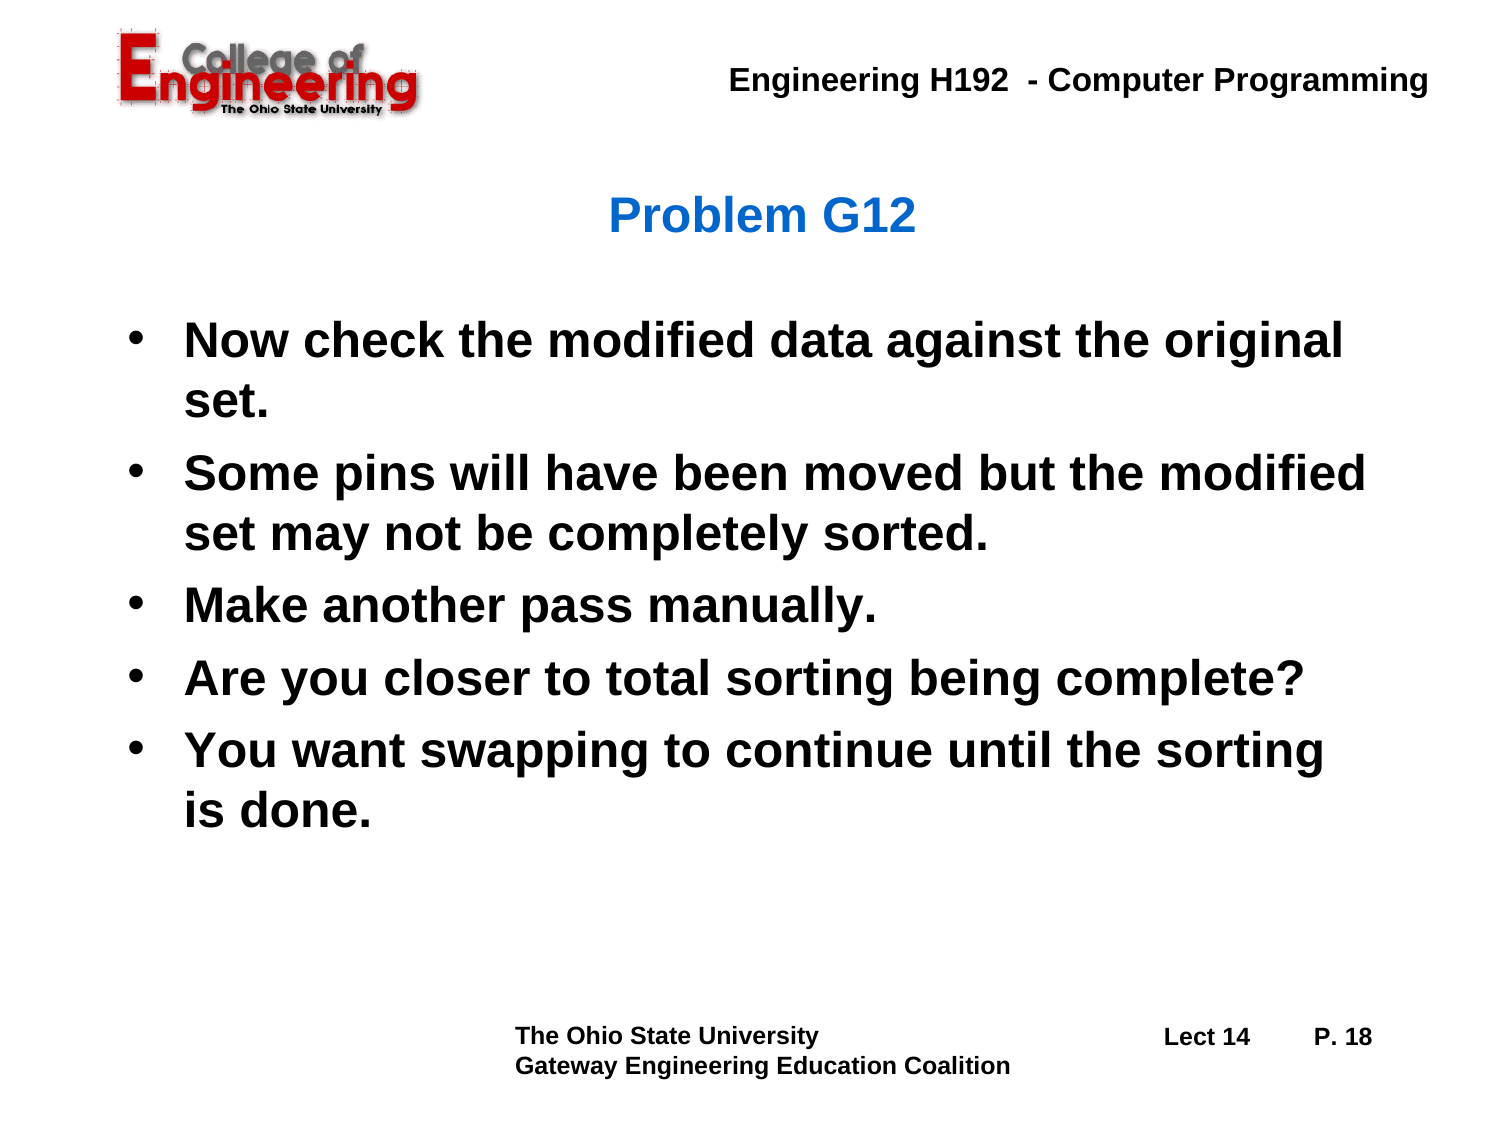

# Problem G12
Now check the modified data against the original set.
Some pins will have been moved but the modified set may not be completely sorted.
Make another pass manually.
Are you closer to total sorting being complete?
You want swapping to continue until the sorting is done.
18